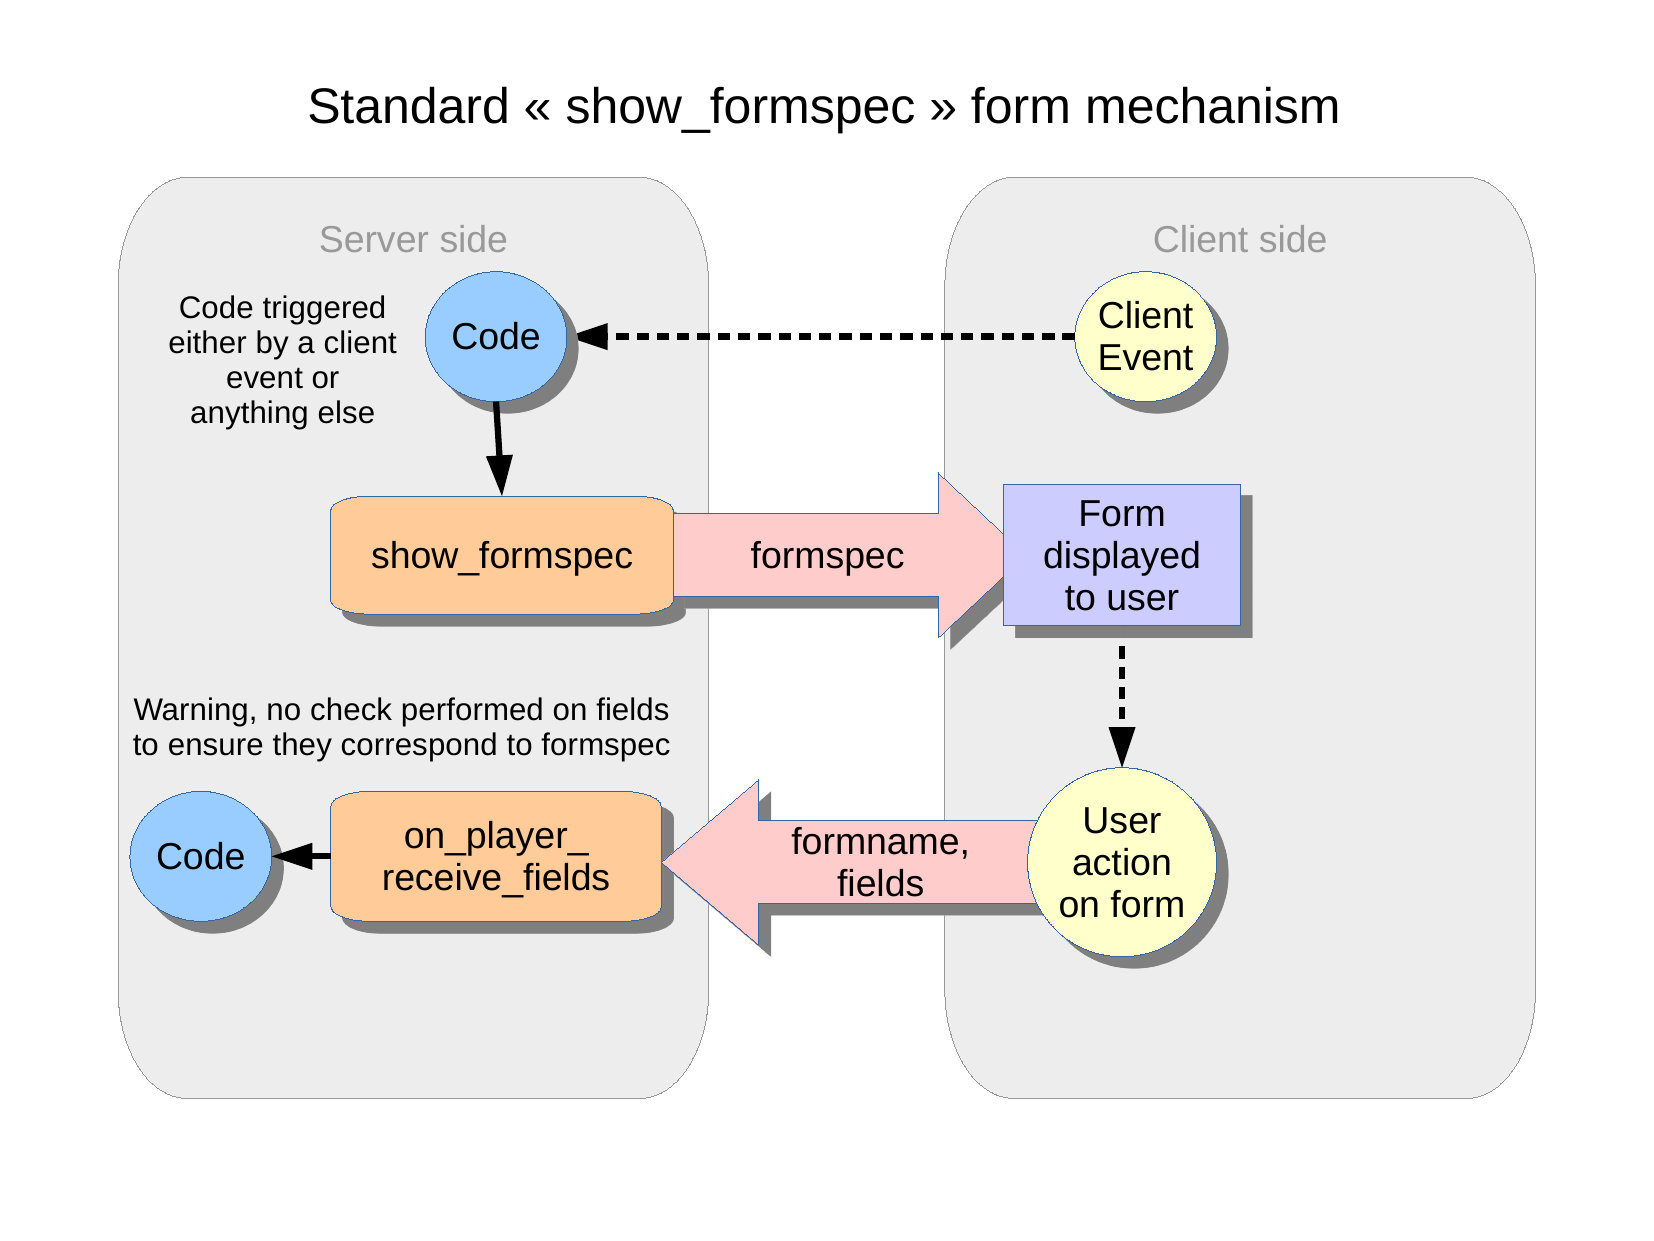

Standard « show_formspec » form mechanism
Server side
Client side
Code
Client
Event
Code triggered
either by a client event or anything else
formspec
Form
displayed
to user
show_formspec
Warning, no check performed on fields to ensure they correspond to formspec
User
action
on form
formname,
fields
Code
on_player_
receive_fields